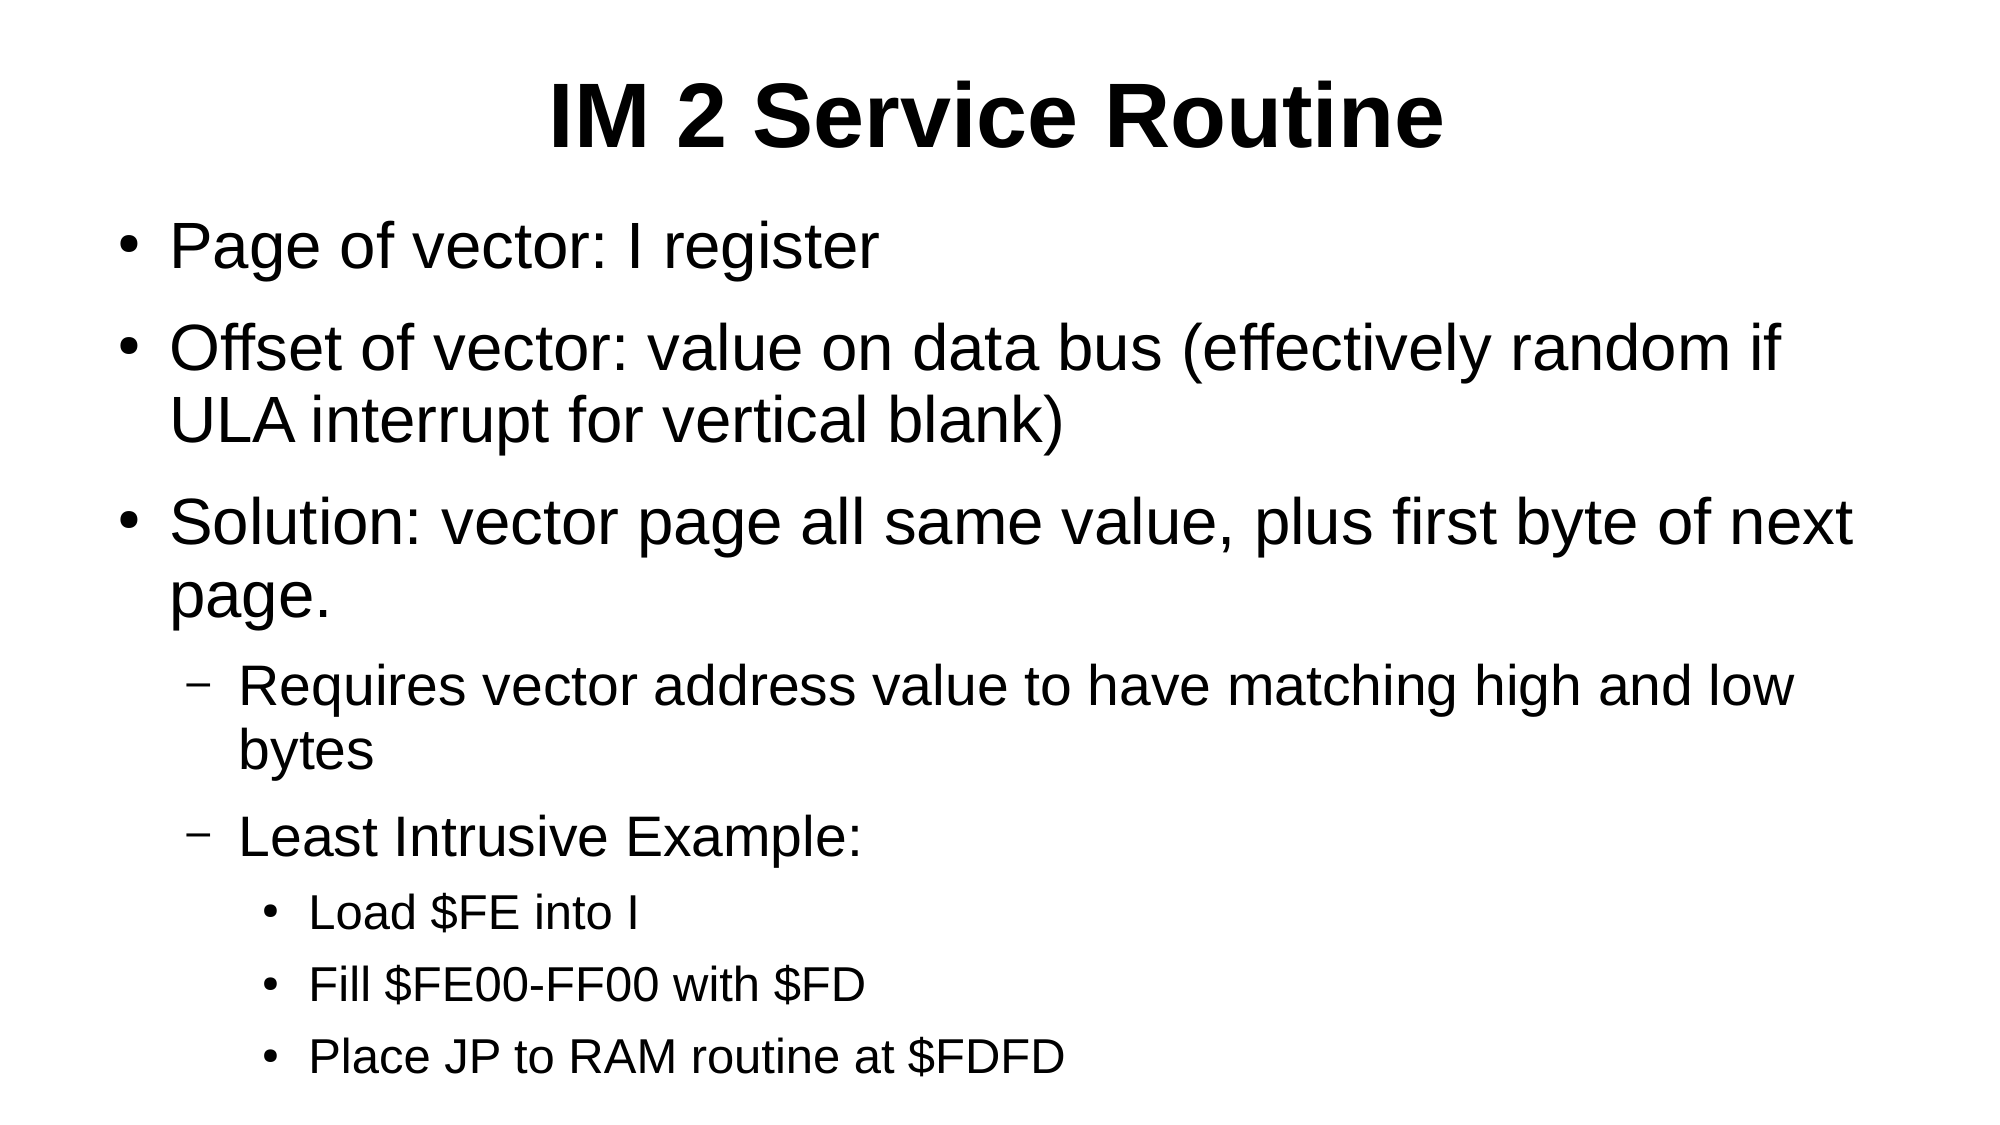

# IM 2 Service Routine
Page of vector: I register
Offset of vector: value on data bus (effectively random if ULA interrupt for vertical blank)
Solution: vector page all same value, plus first byte of next page.
Requires vector address value to have matching high and low bytes
Least Intrusive Example:
Load $FE into I
Fill $FE00-FF00 with $FD
Place JP to RAM routine at $FDFD